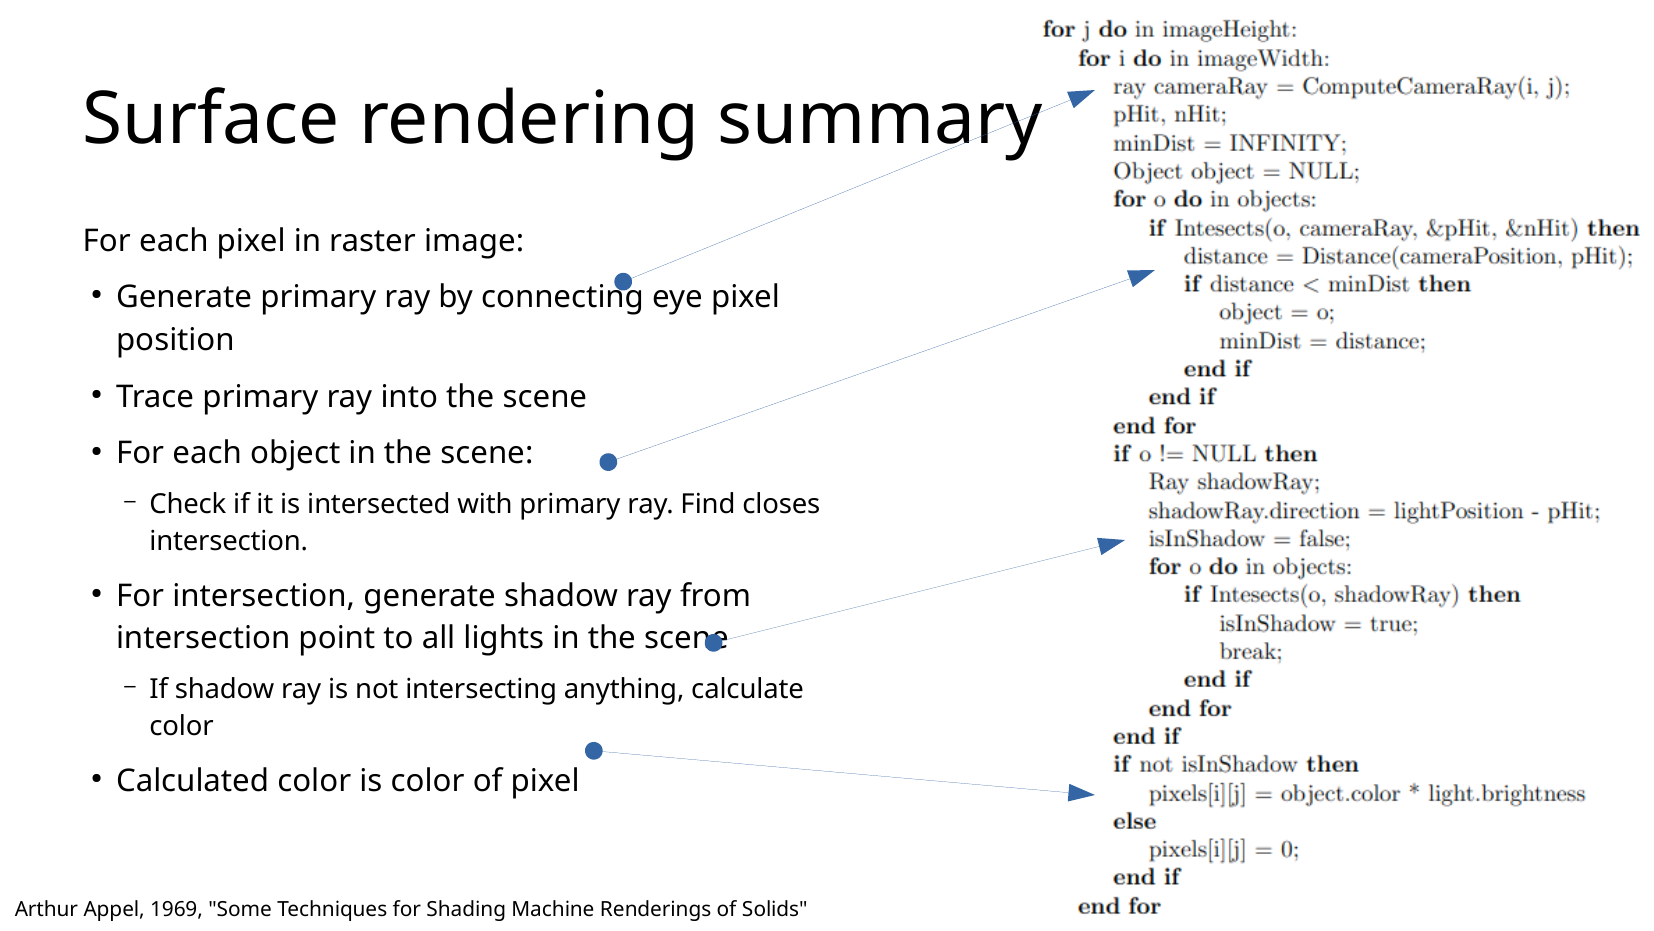

Surface rendering summary
# For each pixel in raster image:
Generate primary ray by connecting eye pixel position
Trace primary ray into the scene
For each object in the scene:
Check if it is intersected with primary ray. Find closes intersection.
For intersection, generate shadow ray from intersection point to all lights in the scene
If shadow ray is not intersecting anything, calculate color
Calculated color is color of pixel
79
Arthur Appel, 1969, "Some Techniques for Shading Machine Renderings of Solids"